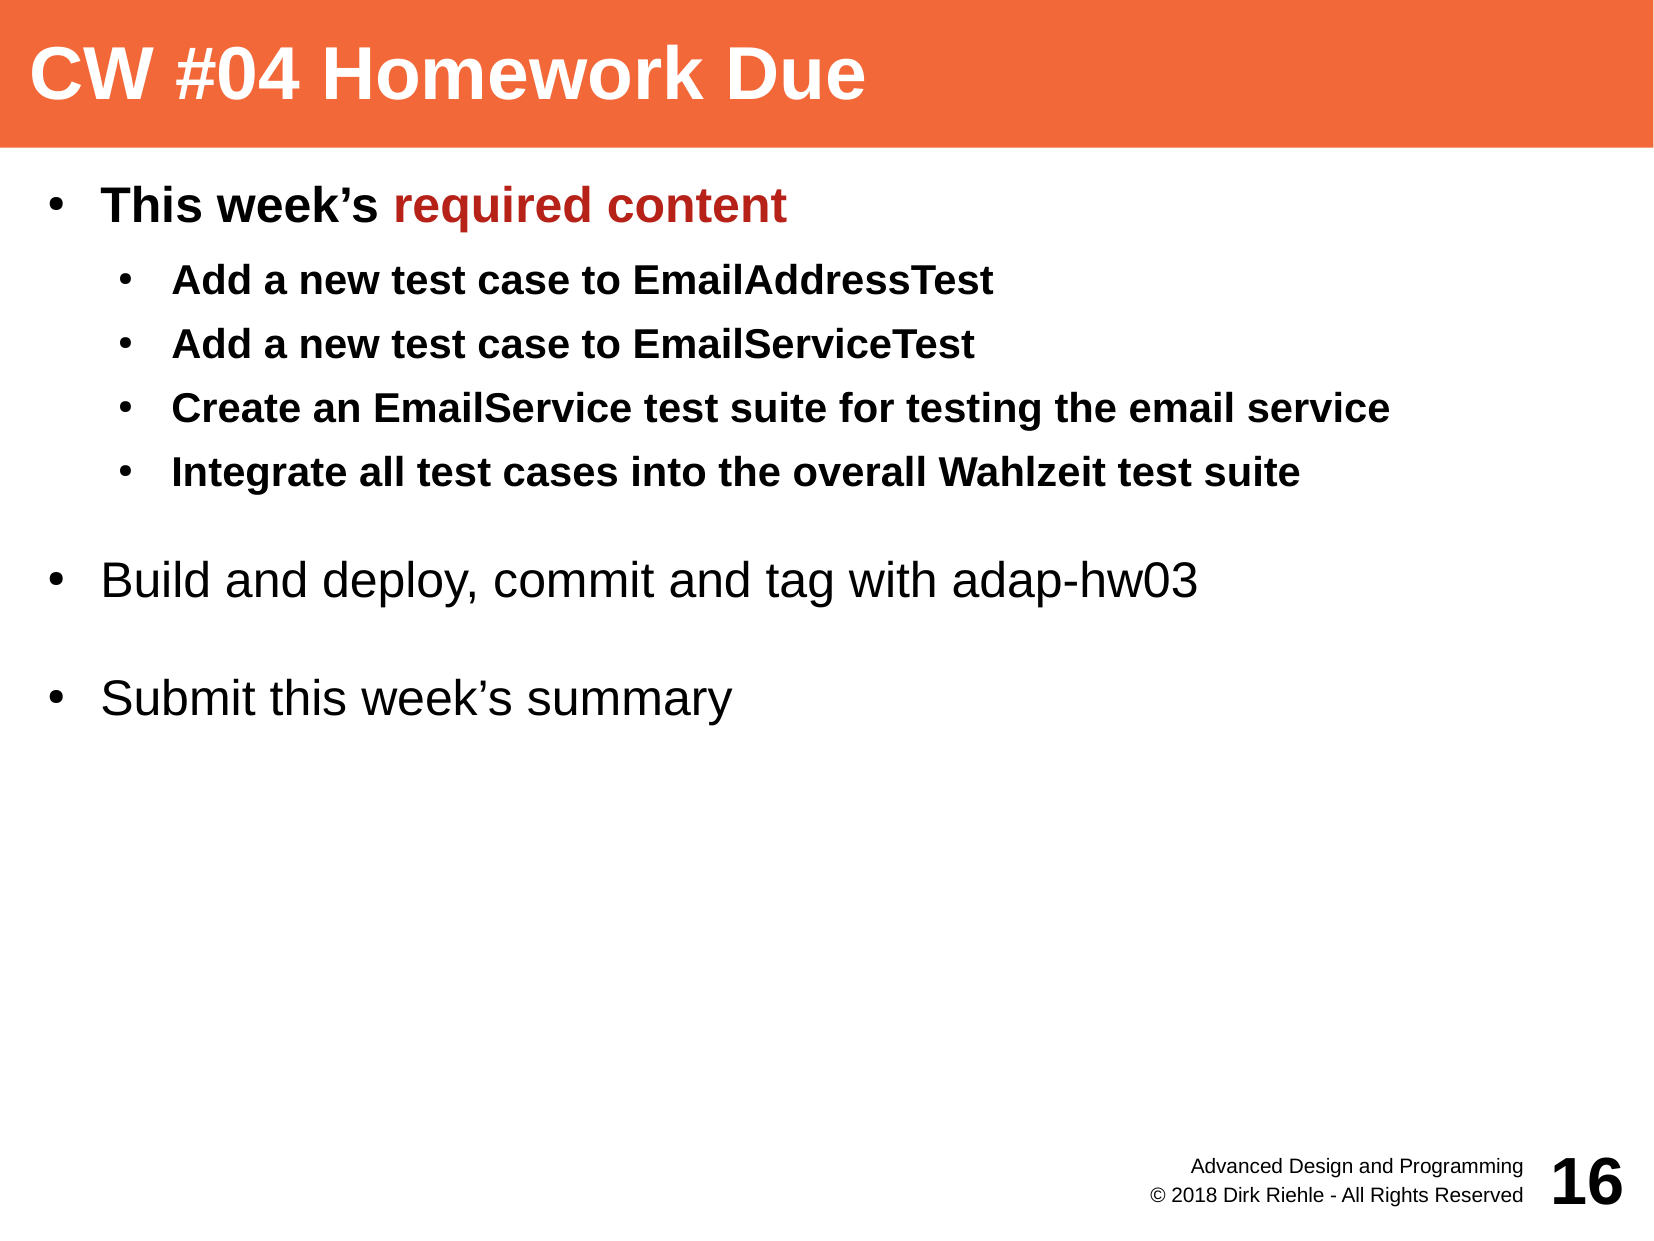

# CW #04 Homework Due
This week’s required content
Add a new test case to EmailAddressTest
Add a new test case to EmailServiceTest
Create an EmailService test suite for testing the email service
Integrate all test cases into the overall Wahlzeit test suite
Build and deploy, commit and tag with adap-hw03
Submit this week’s summary
Advanced Design and Programming
16
© 2018 Dirk Riehle - All Rights Reserved